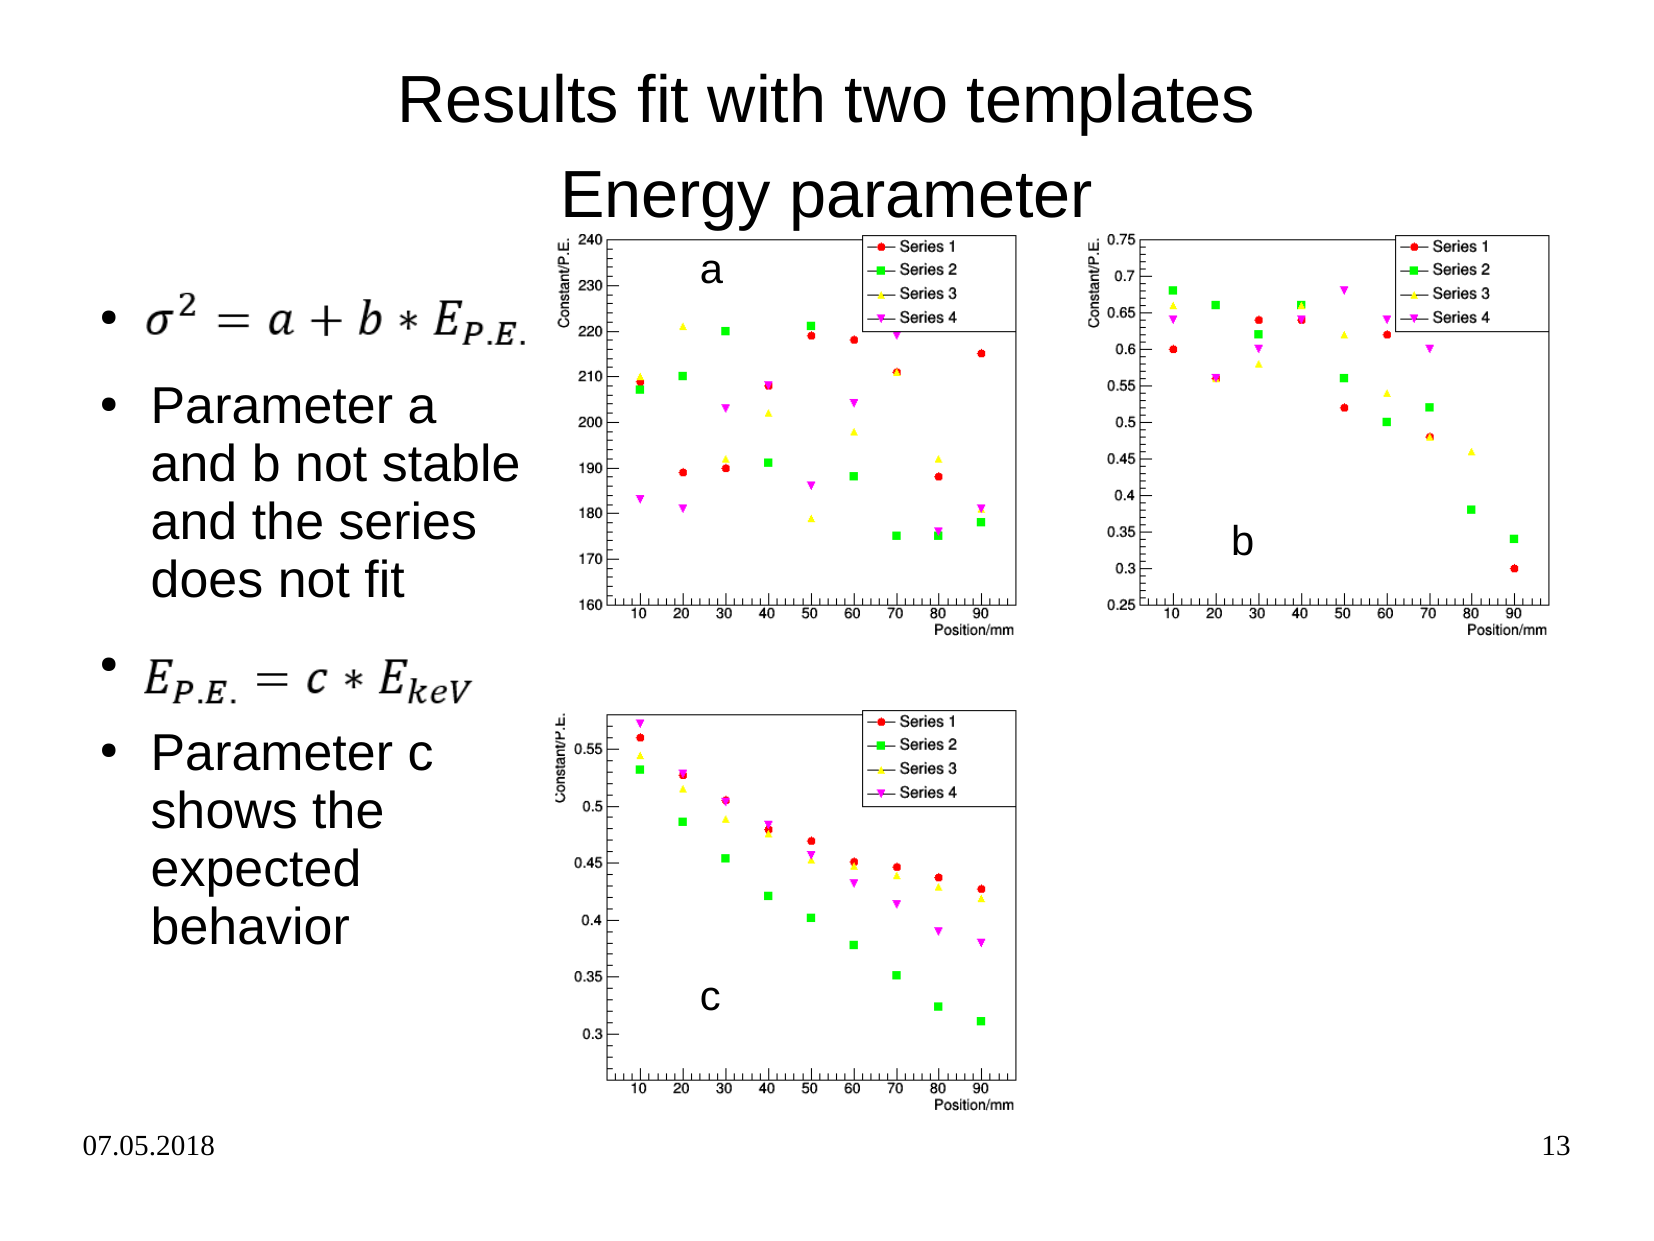

# Results fit with two templates
Energy parameter
a
Parameter a and b not stable and the series does not fit
Parameter c shows the expected behavior
b
c
07.05.2018
13